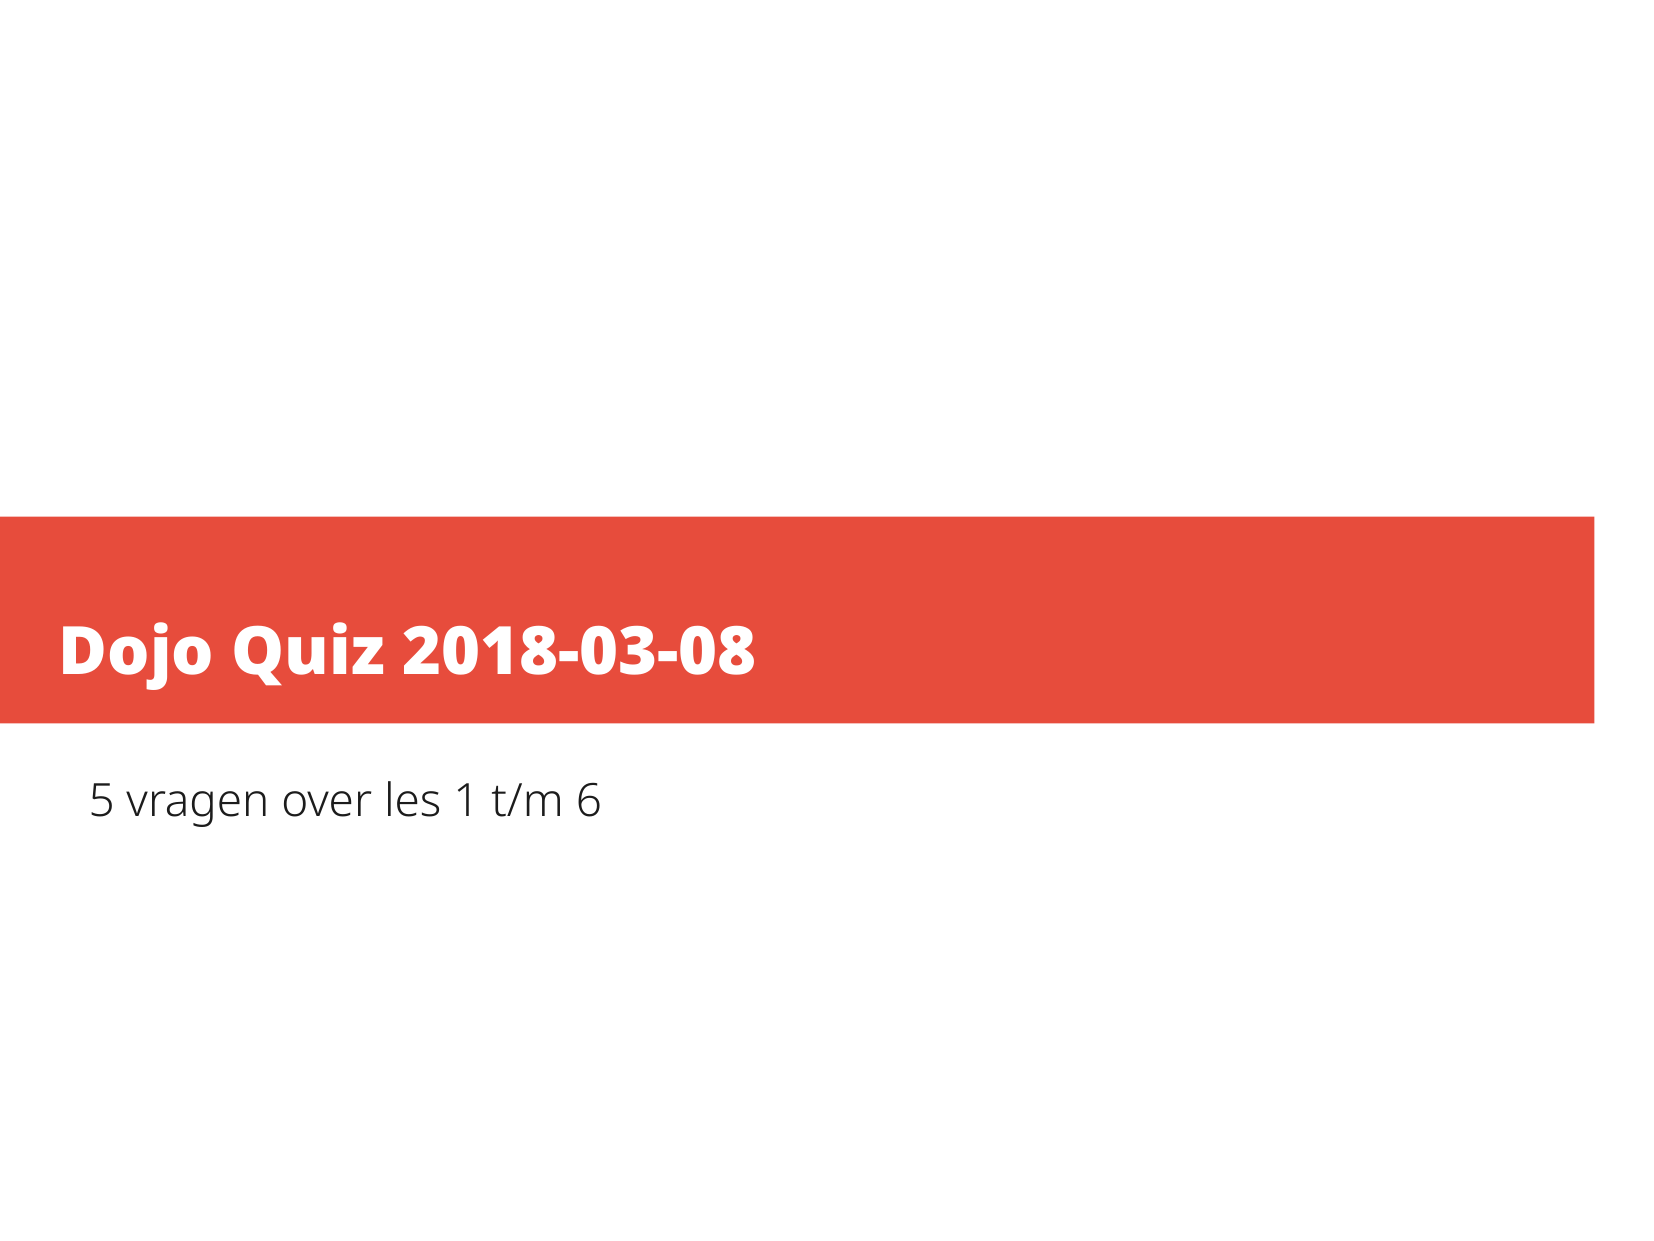

# Dojo Quiz 2018-03-08
5 vragen over les 1 t/m 6